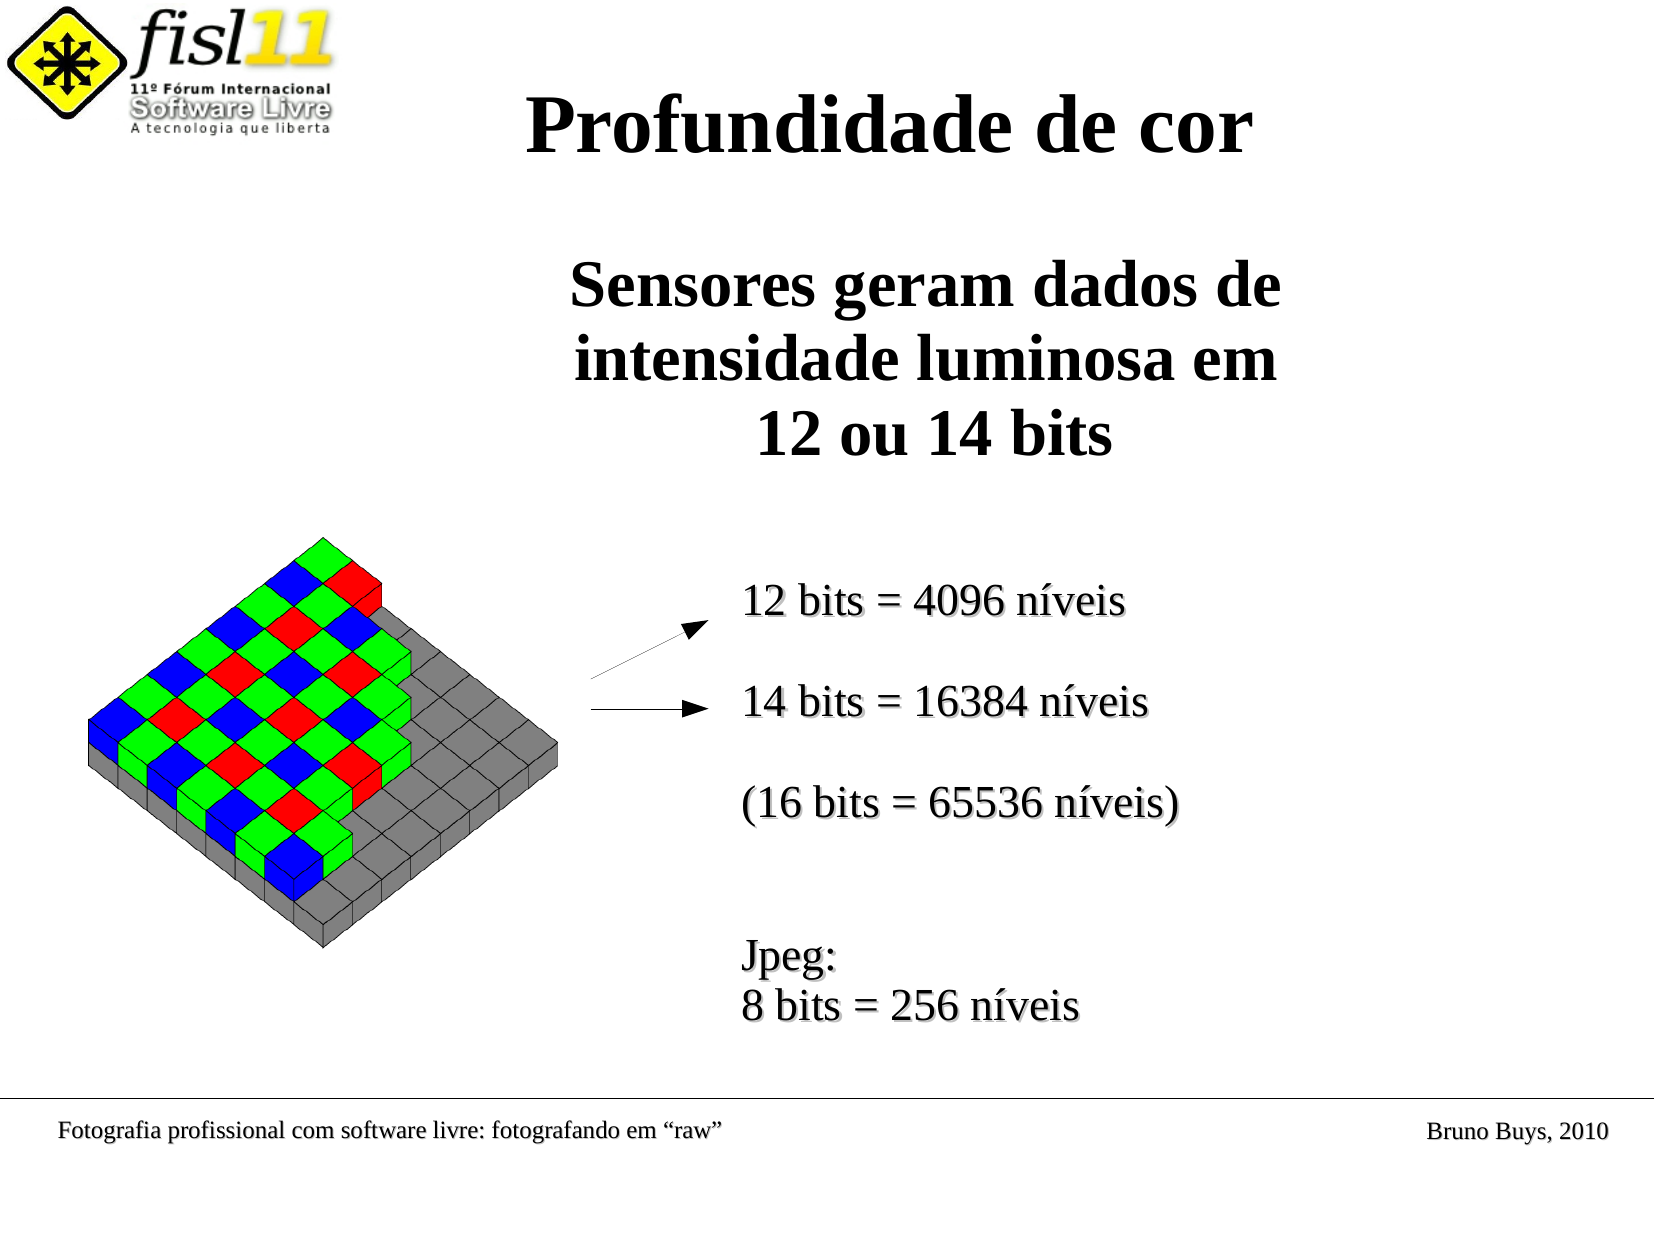

Profundidade de cor
Sensores geram dados de
intensidade luminosa em
12 ou 14 bits
12 bits = 4096 níveis
14 bits = 16384 níveis
(16 bits = 65536 níveis)
Jpeg:
8 bits = 256 níveis
Fotografia profissional com software livre: fotografando em “raw”
Bruno Buys, 2010